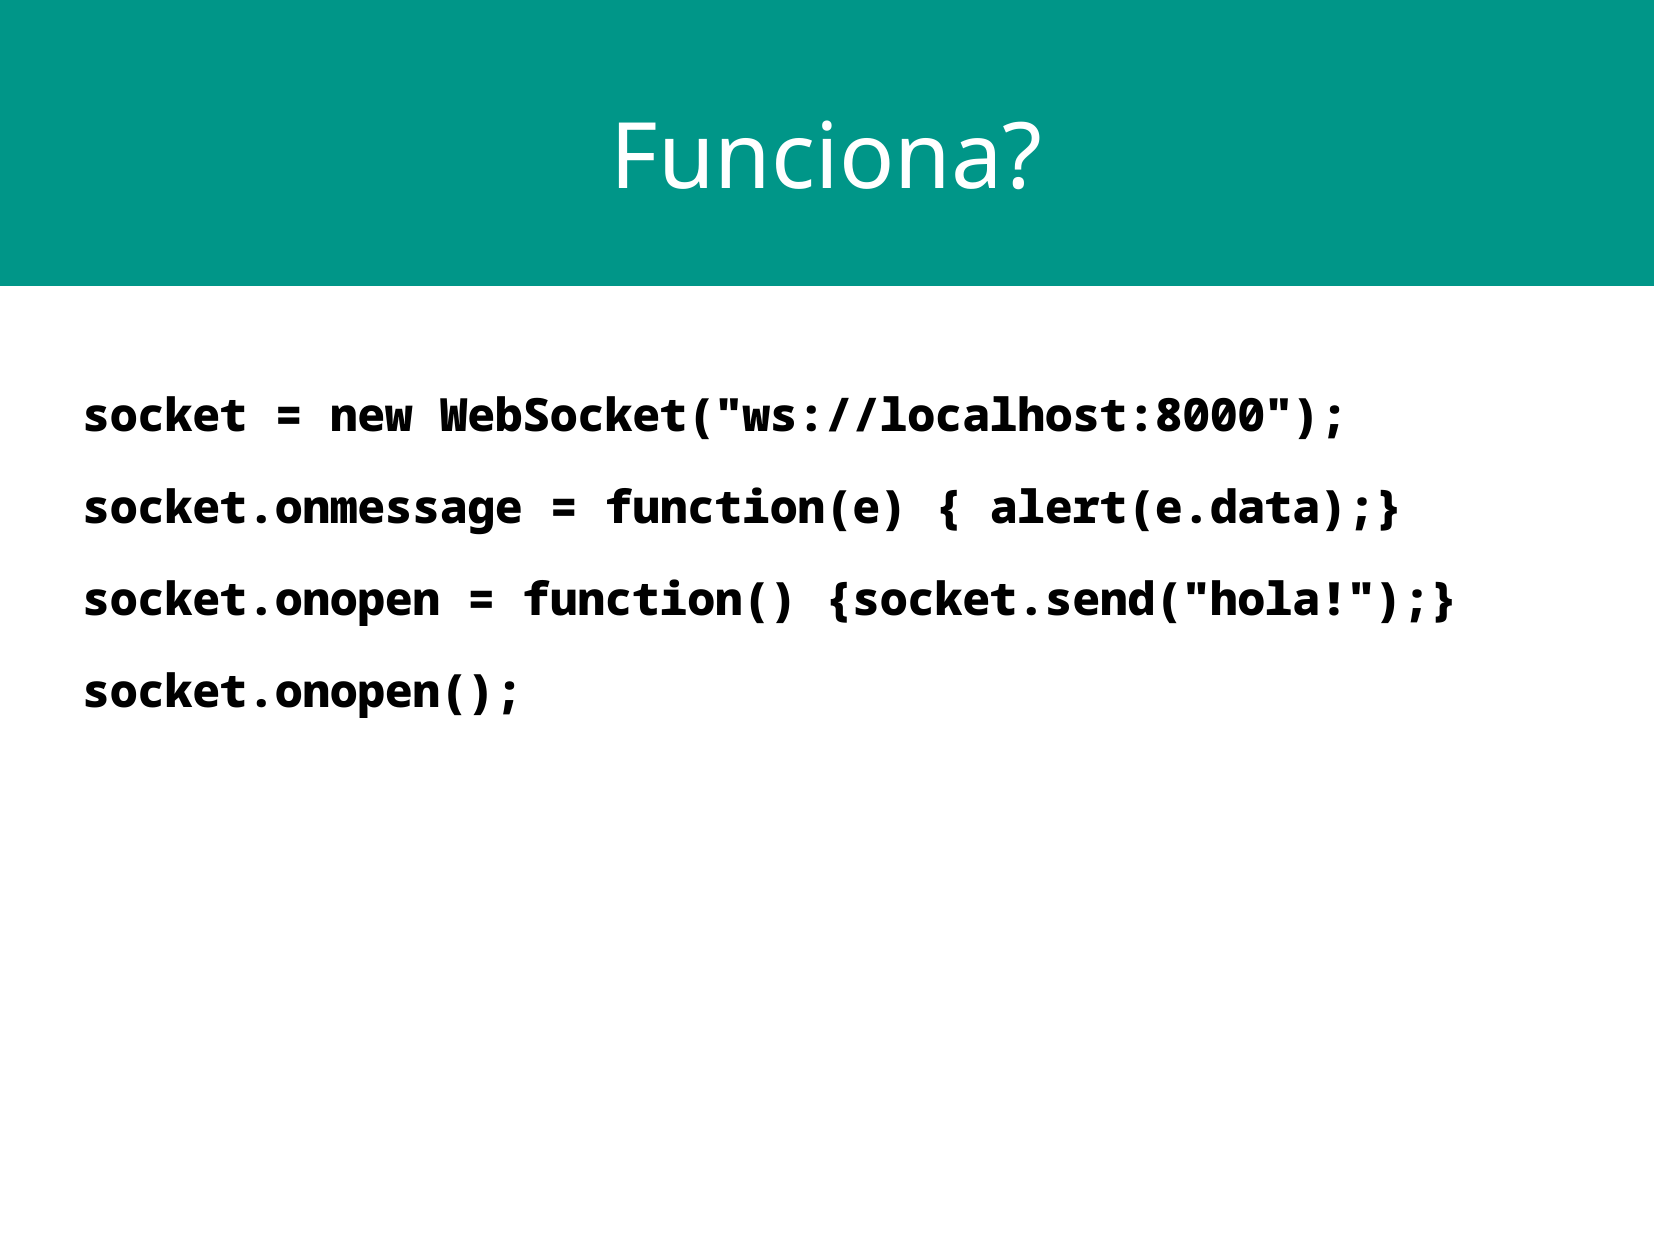

# Funciona?
socket = new WebSocket("ws://localhost:8000");
socket.onmessage = function(e) { alert(e.data);}
socket.onopen = function() {socket.send("hola!");}
socket.onopen();